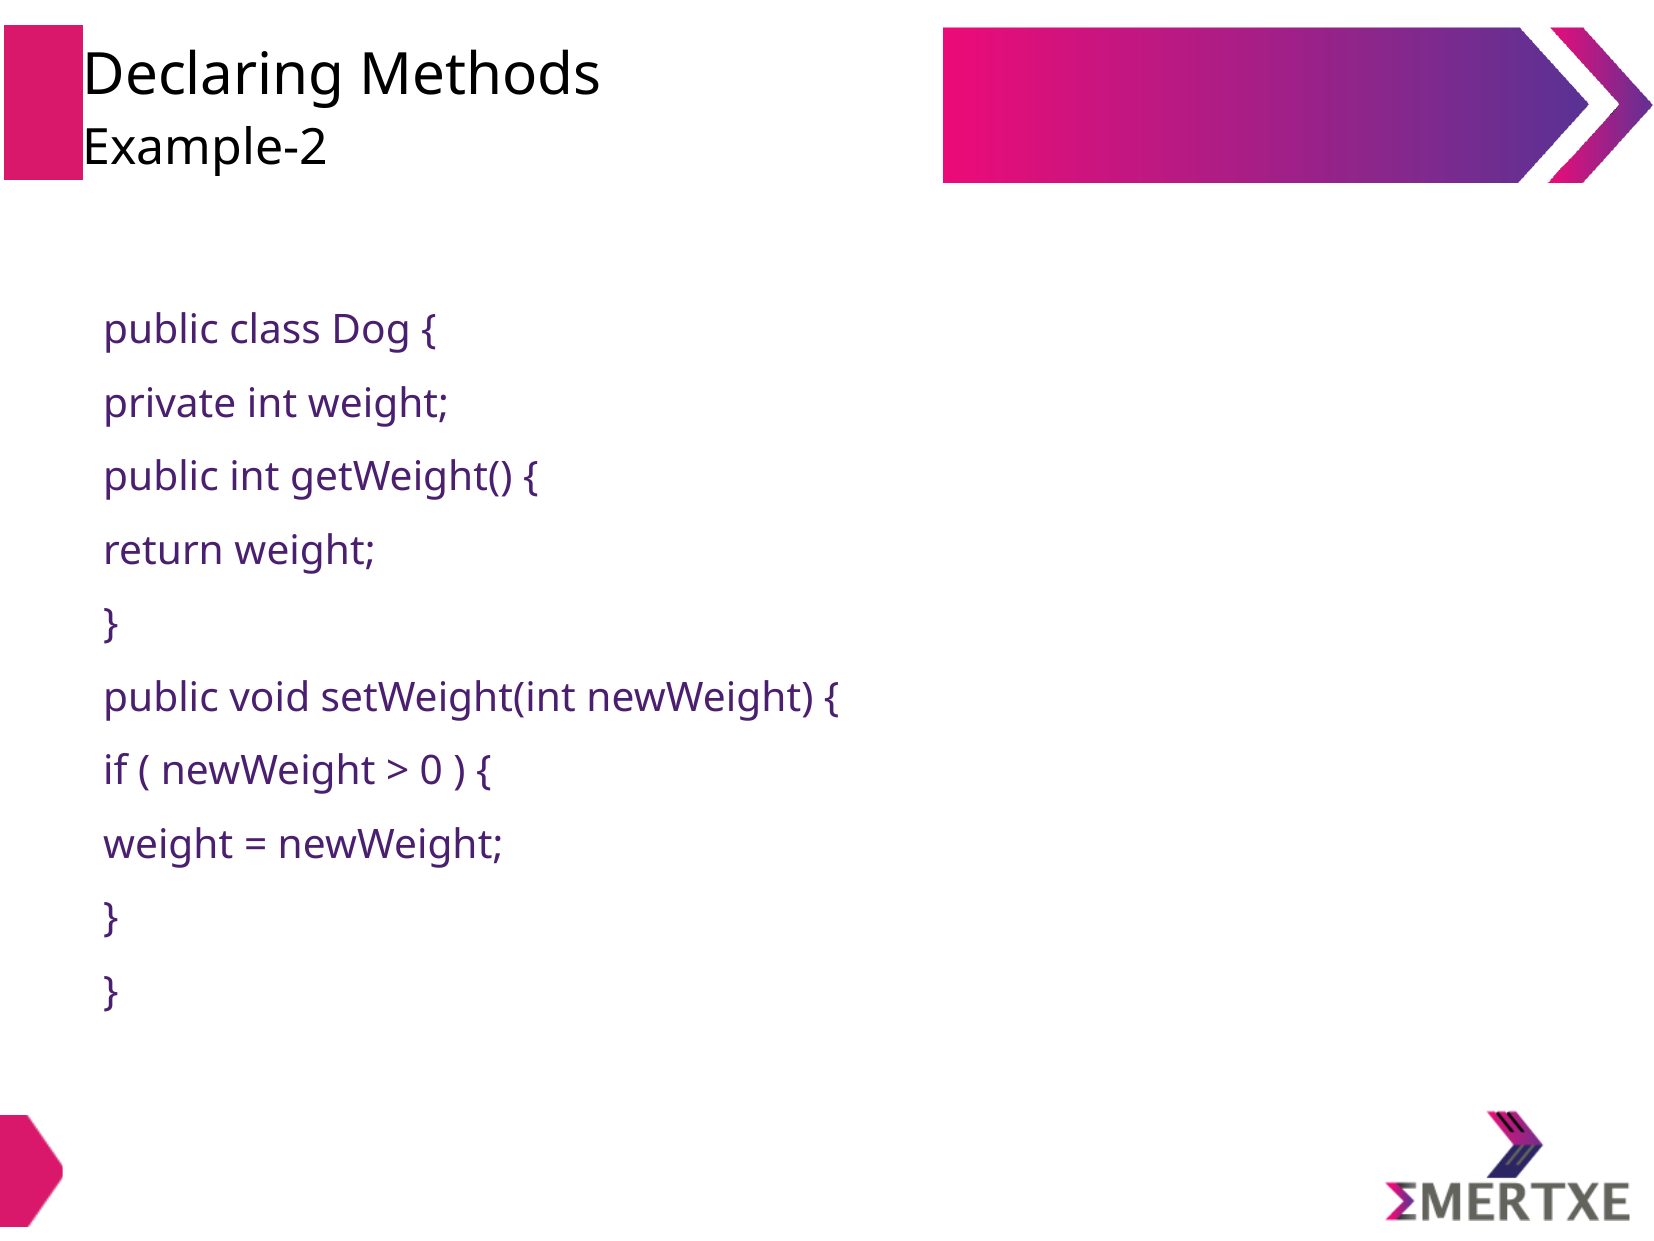

# Declaring Methods Example-2
public class Dog {
private int weight;
public int getWeight() {
return weight;
}
public void setWeight(int newWeight) {
if ( newWeight > 0 ) {
weight = newWeight;
}
}